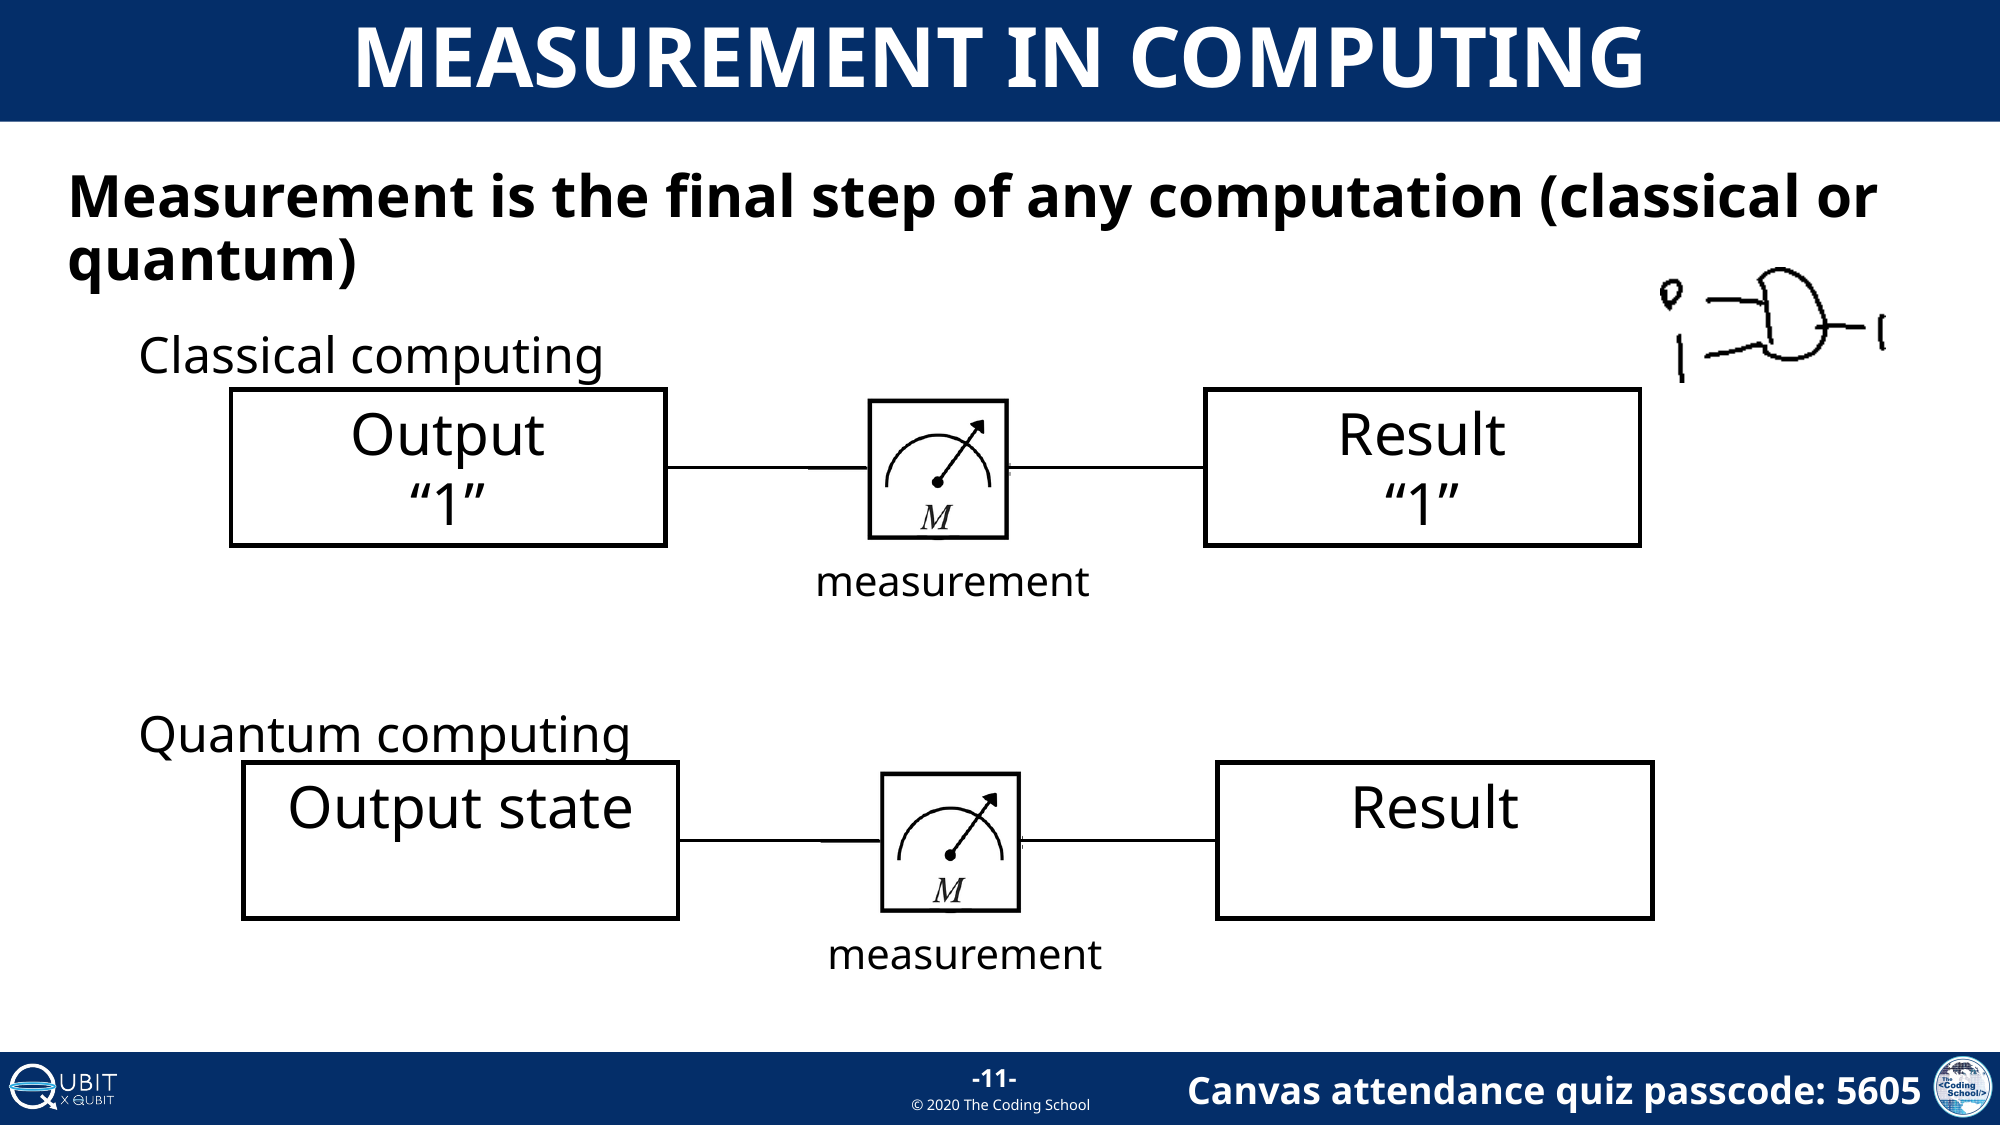

# Measurement in computing
Measurement is the final step of any computation (classical or quantum)
Classical computing
Output
“1”
Result
“1”
measurement
Quantum computing
Output state
Result
measurement
-11-